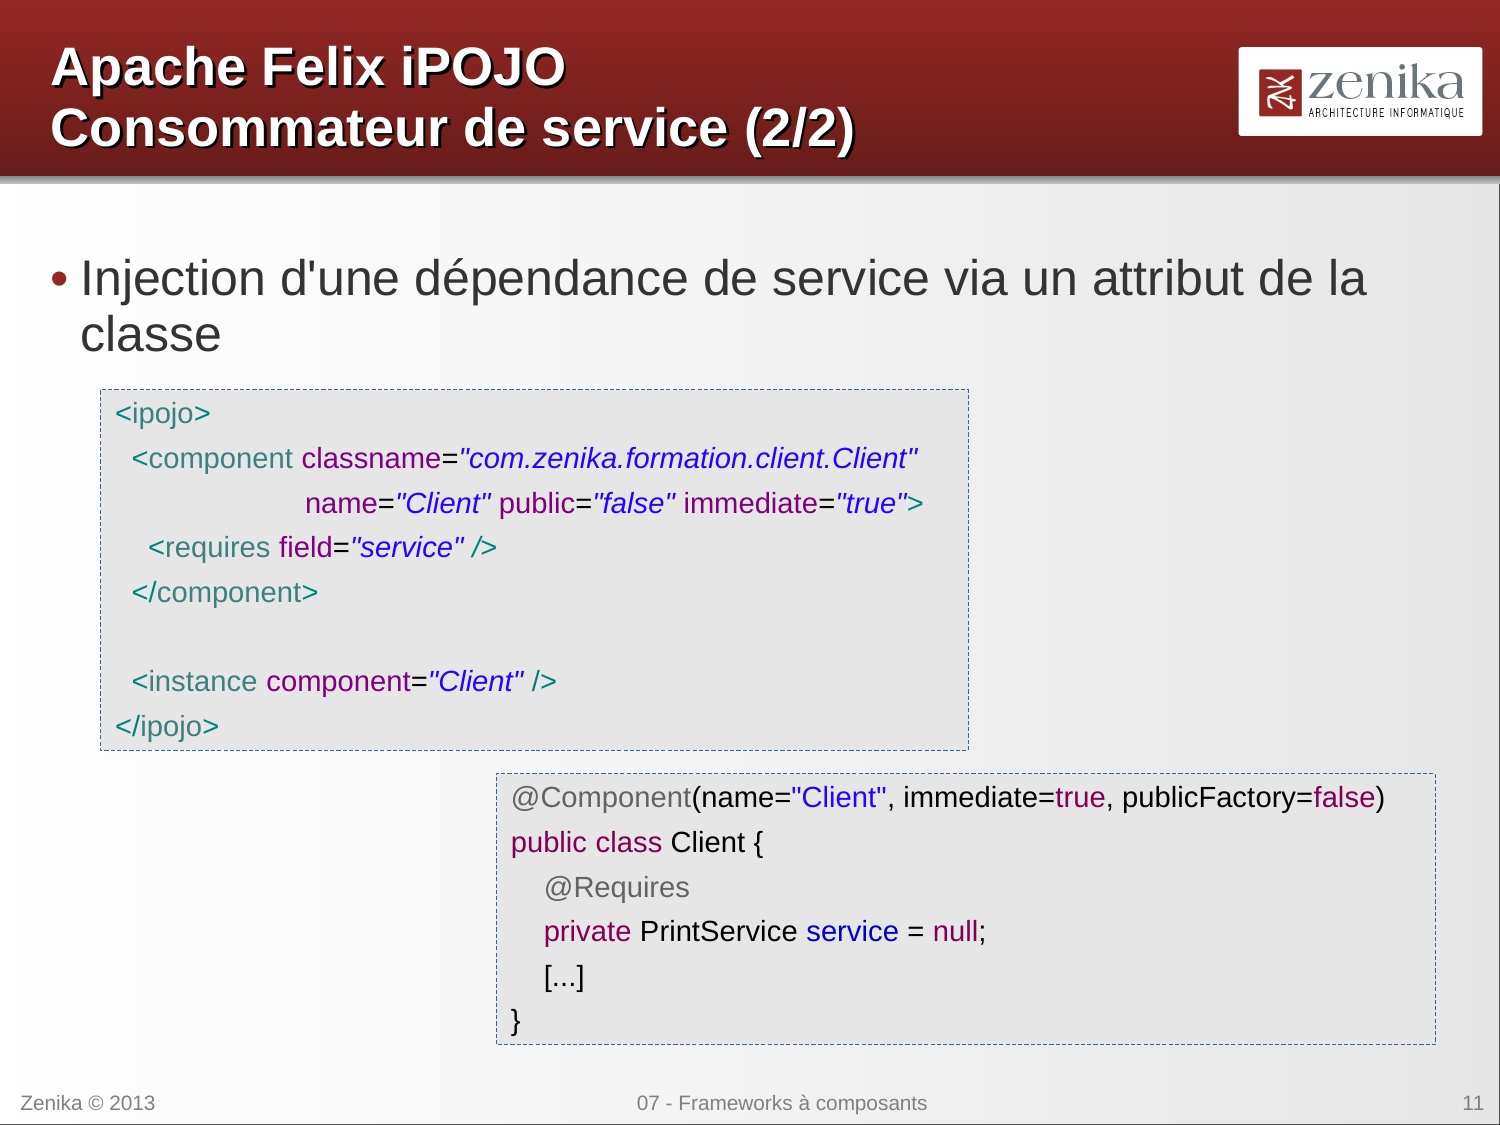

# Apache Felix iPOJO Consommateur de service (2/2)
Injection d'une dépendance de service via un attribut de la classe
<ipojo>
 <component classname="com.zenika.formation.client.Client"
 name="Client" public="false" immediate="true">
 <requires field="service" />
 </component>
 <instance component="Client" />
</ipojo>
@Component(name="Client", immediate=true, publicFactory=false)
public class Client {
 @Requires
 private PrintService service = null;
 [...]
}